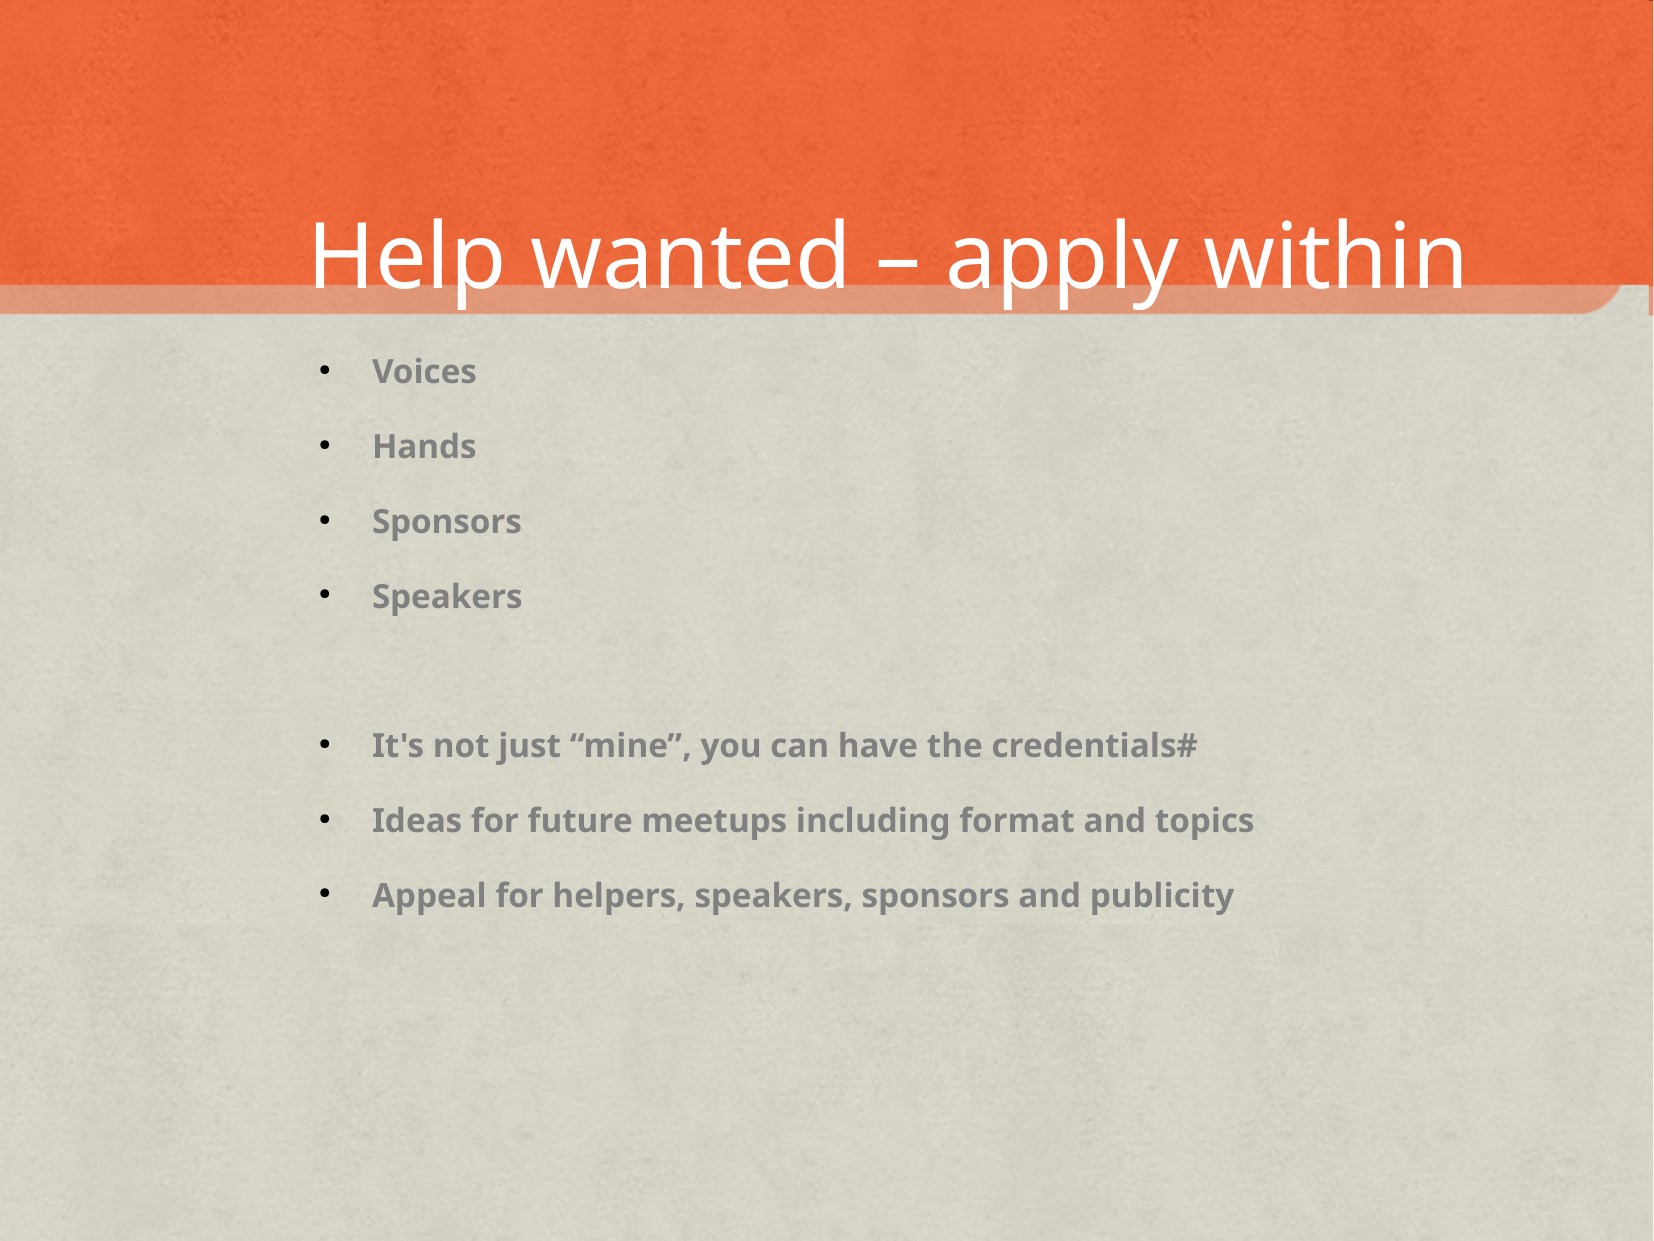

# Help wanted – apply within
Voices
Hands
Sponsors
Speakers
It's not just “mine”, you can have the credentials#
Ideas for future meetups including format and topics
Appeal for helpers, speakers, sponsors and publicity